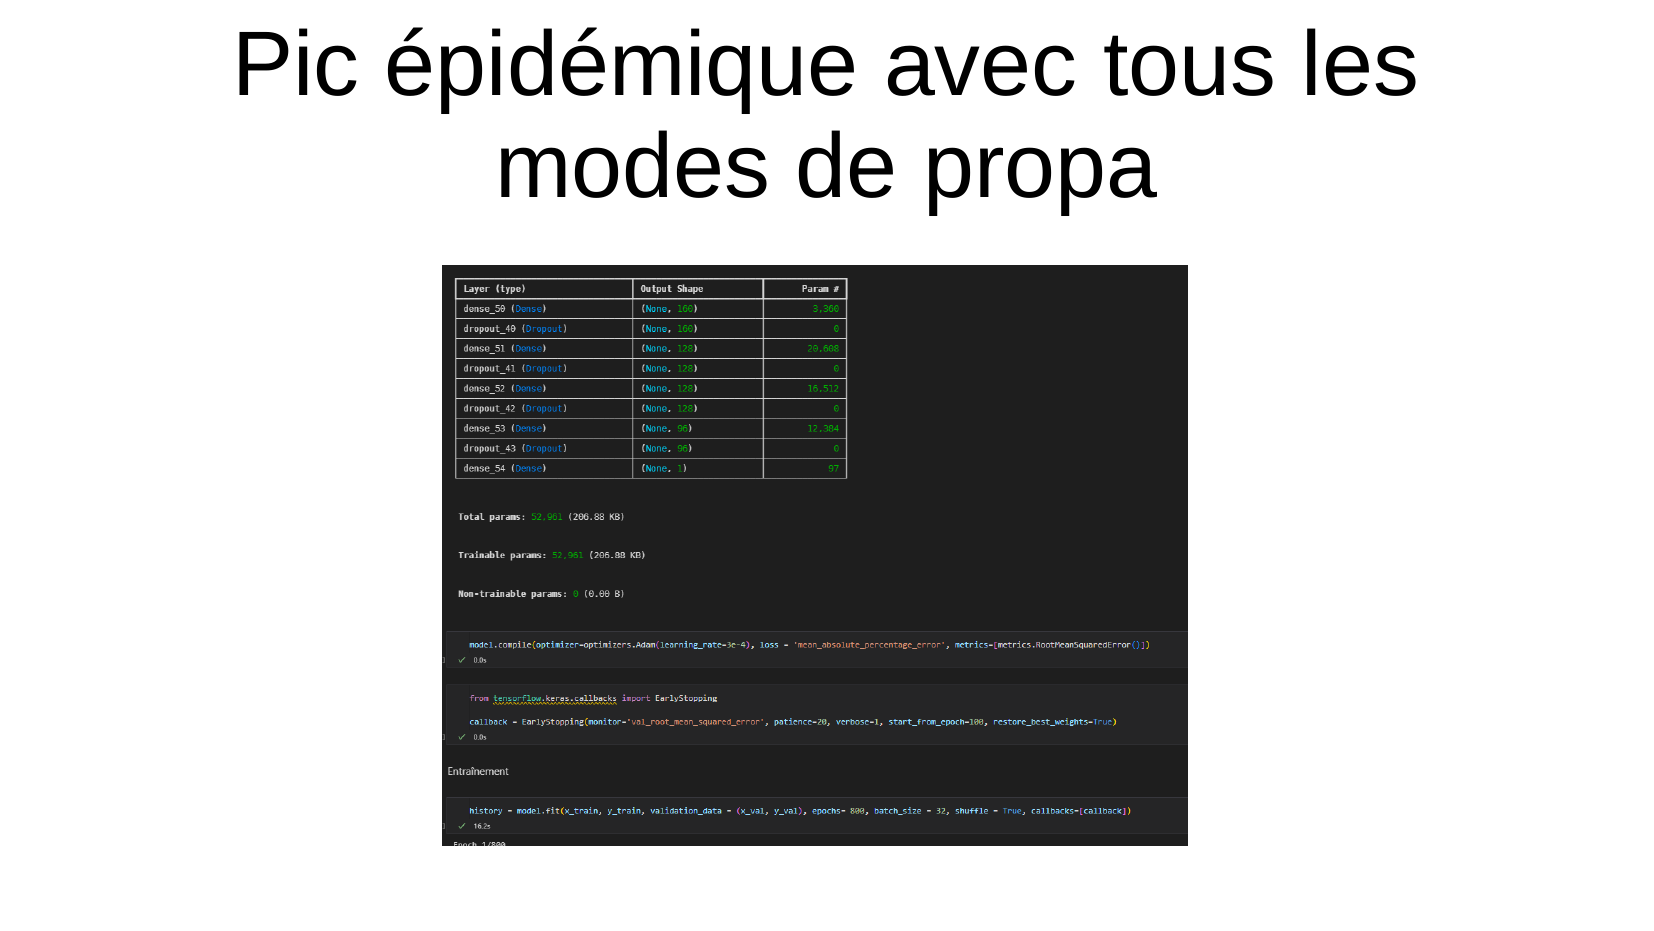

# Pic épidémique avec tous les modes de propa